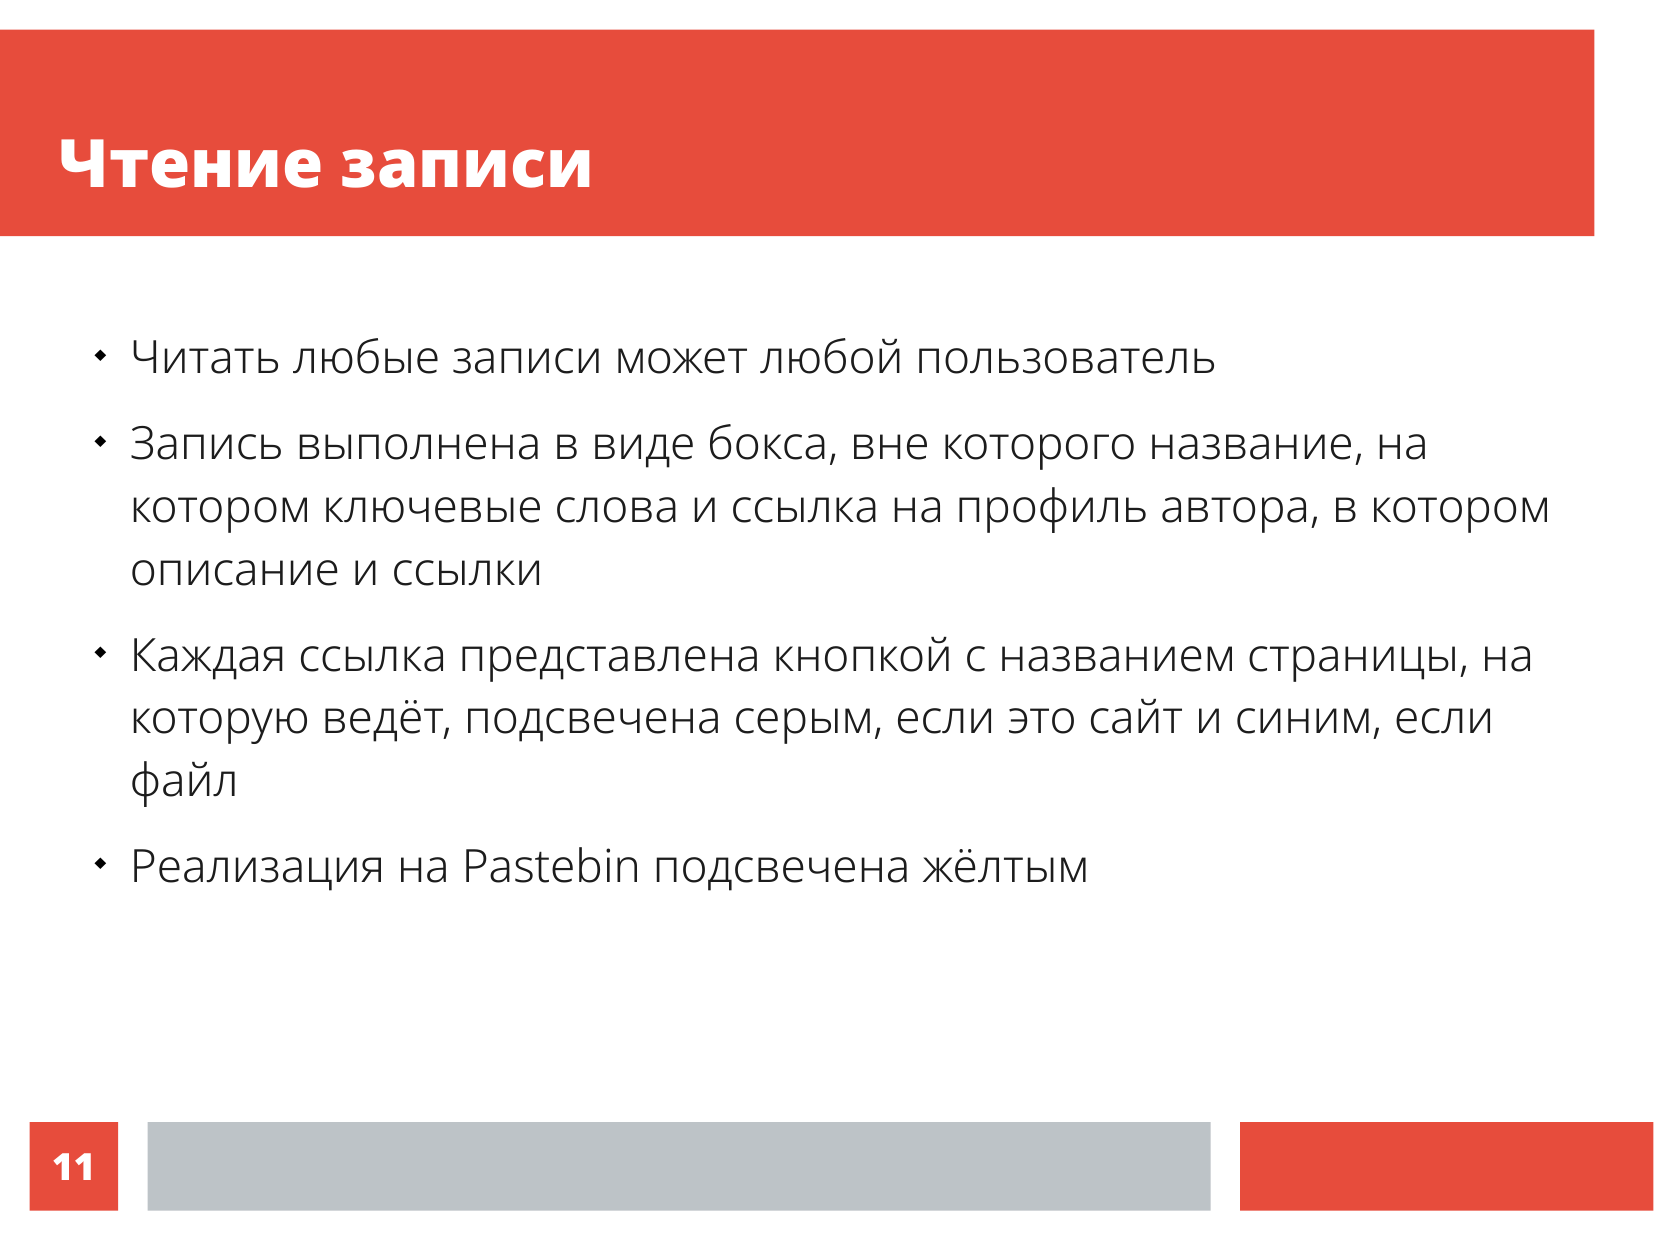

# Чтение записи
Читать любые записи может любой пользователь
Запись выполнена в виде бокса, вне которого название, на котором ключевые слова и ссылка на профиль автора, в котором описание и ссылки
Каждая ссылка представлена кнопкой с названием страницы, на которую ведёт, подсвечена серым, если это сайт и синим, если файл
Реализация на Pastebin подсвечена жёлтым
11